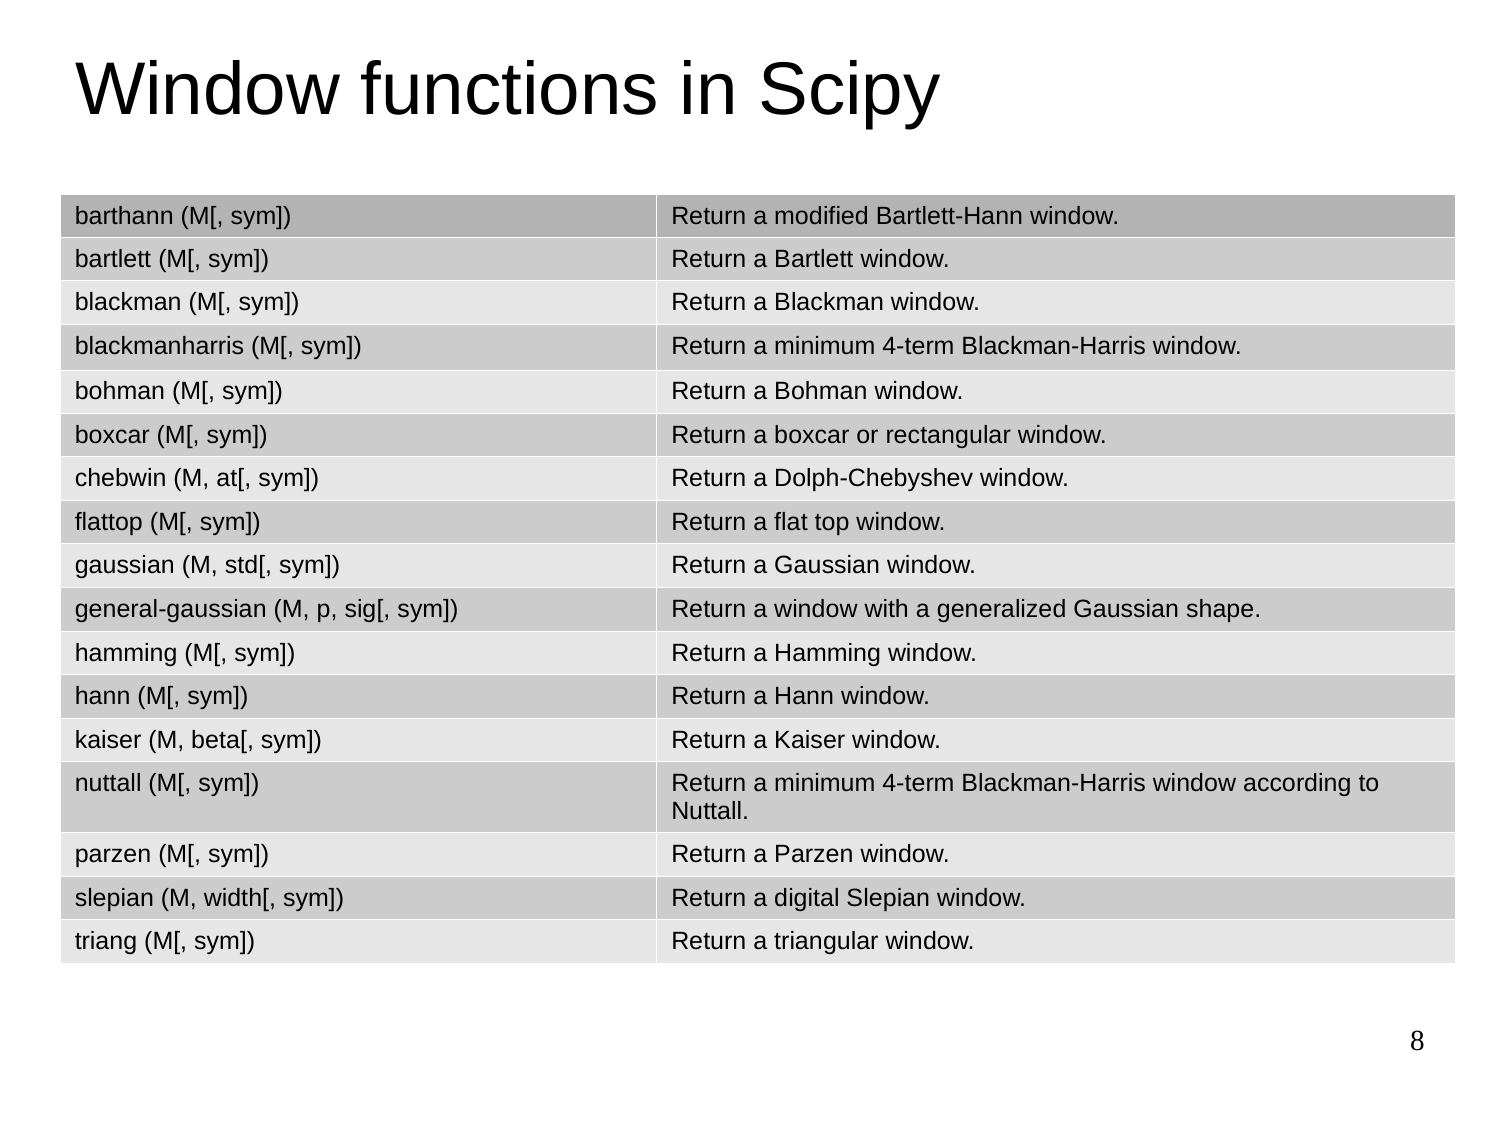

Window functions
# Window functions in Scipy
| barthann (M[, sym]) | Return a modified Bartlett-Hann window. |
| --- | --- |
| bartlett (M[, sym]) | Return a Bartlett window. |
| blackman (M[, sym]) | Return a Blackman window. |
| blackmanharris (M[, sym]) | Return a minimum 4-term Blackman-Harris window. |
| bohman (M[, sym]) | Return a Bohman window. |
| boxcar (M[, sym]) | Return a boxcar or rectangular window. |
| chebwin (M, at[, sym]) | Return a Dolph-Chebyshev window. |
| flattop (M[, sym]) | Return a flat top window. |
| gaussian (M, std[, sym]) | Return a Gaussian window. |
| general-gaussian (M, p, sig[, sym]) | Return a window with a generalized Gaussian shape. |
| hamming (M[, sym]) | Return a Hamming window. |
| hann (M[, sym]) | Return a Hann window. |
| kaiser (M, beta[, sym]) | Return a Kaiser window. |
| nuttall (M[, sym]) | Return a minimum 4-term Blackman-Harris window according to Nuttall. |
| parzen (M[, sym]) | Return a Parzen window. |
| slepian (M, width[, sym]) | Return a digital Slepian window. |
| triang (M[, sym]) | Return a triangular window. |
8